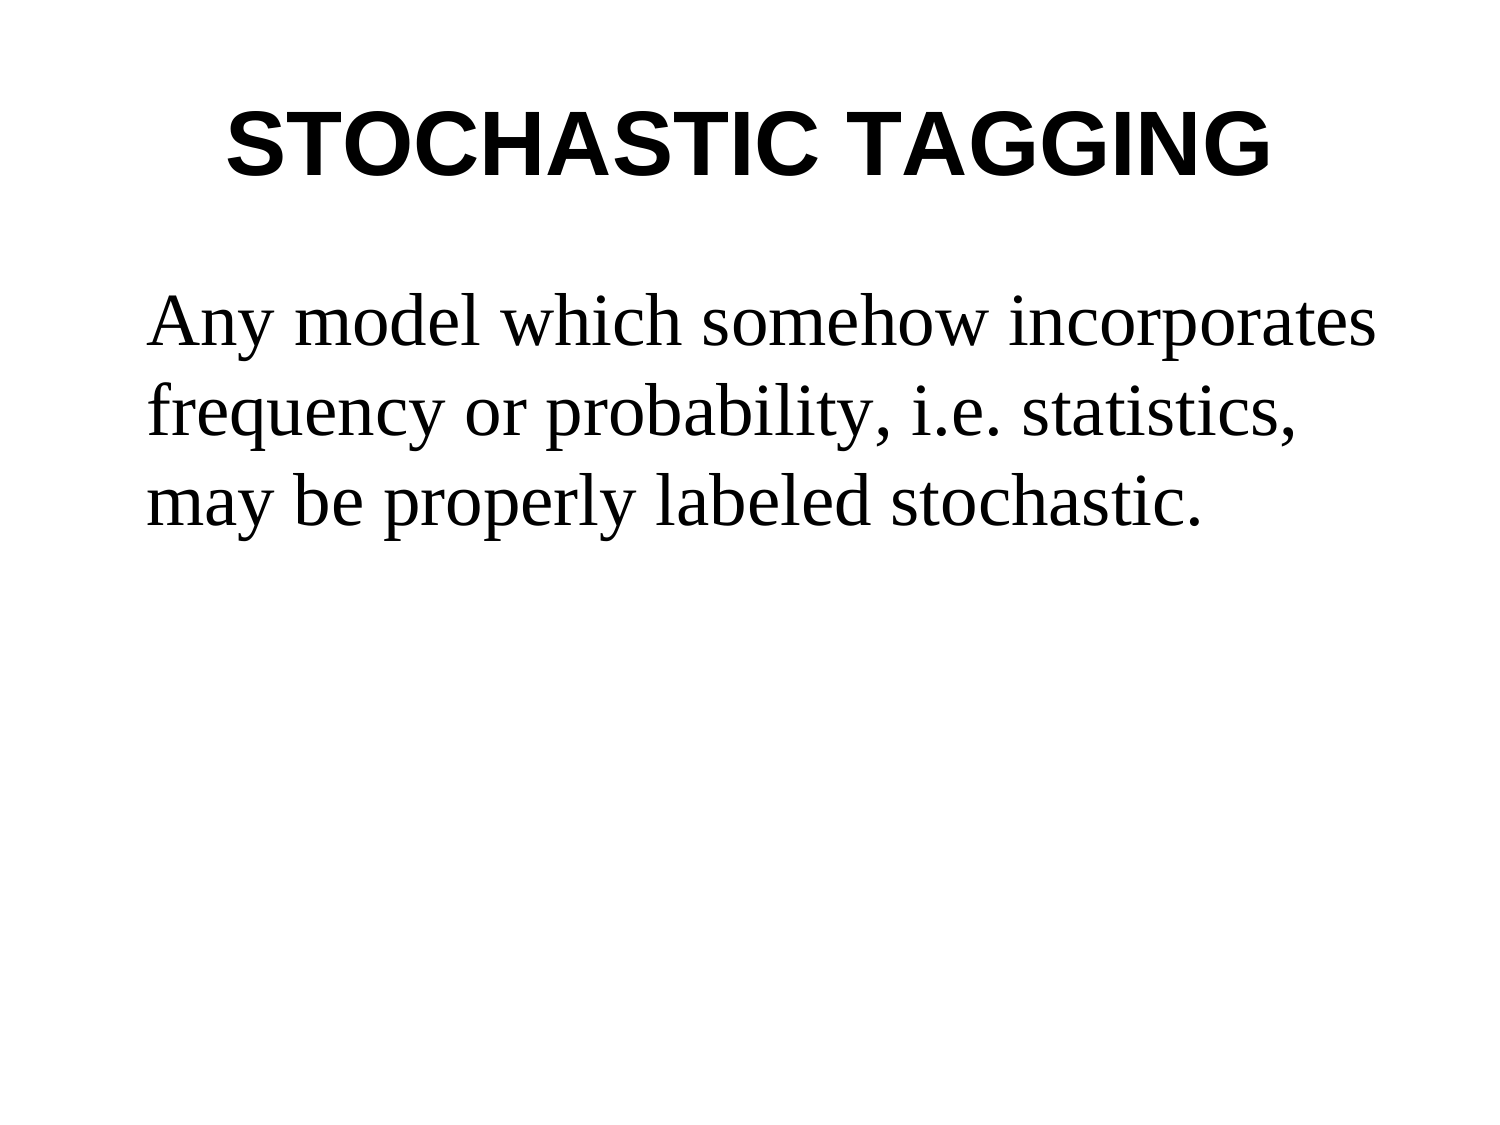

# STOCHASTIC TAGGING
	Any model which somehow incorporates frequency or probability, i.e. statistics, may be properly labeled stochastic.